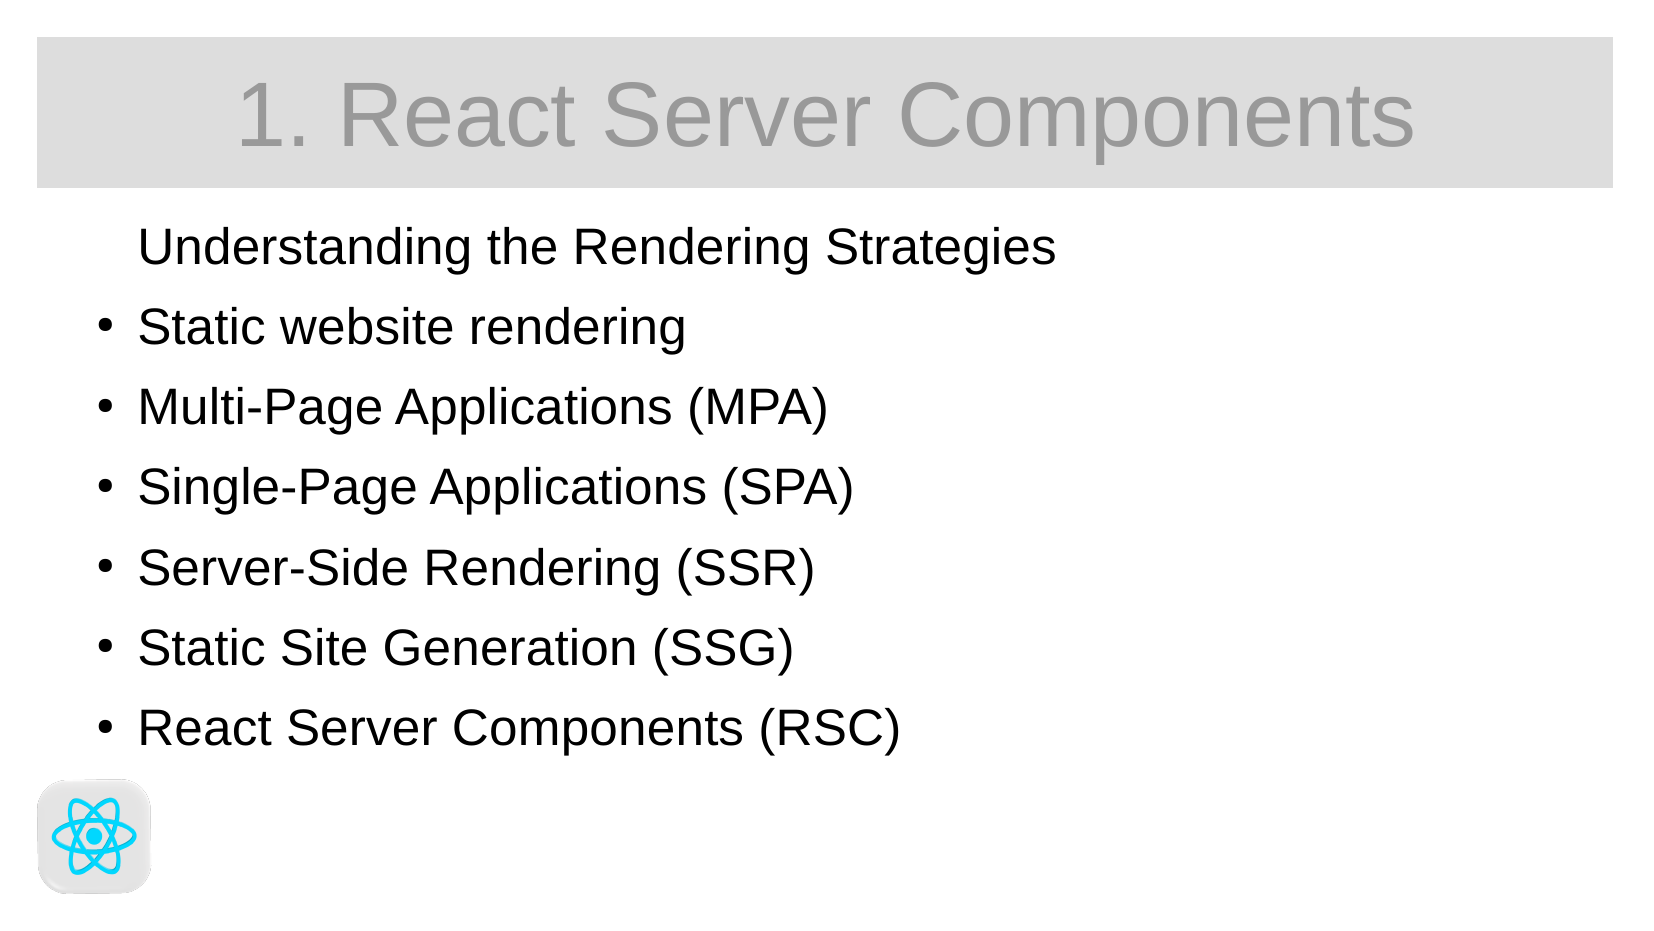

# 1. React Server Components
Understanding the Rendering Strategies
Static website rendering
Multi-Page Applications (MPA)
Single-Page Applications (SPA)
Server-Side Rendering (SSR)
Static Site Generation (SSG)
React Server Components (RSC)